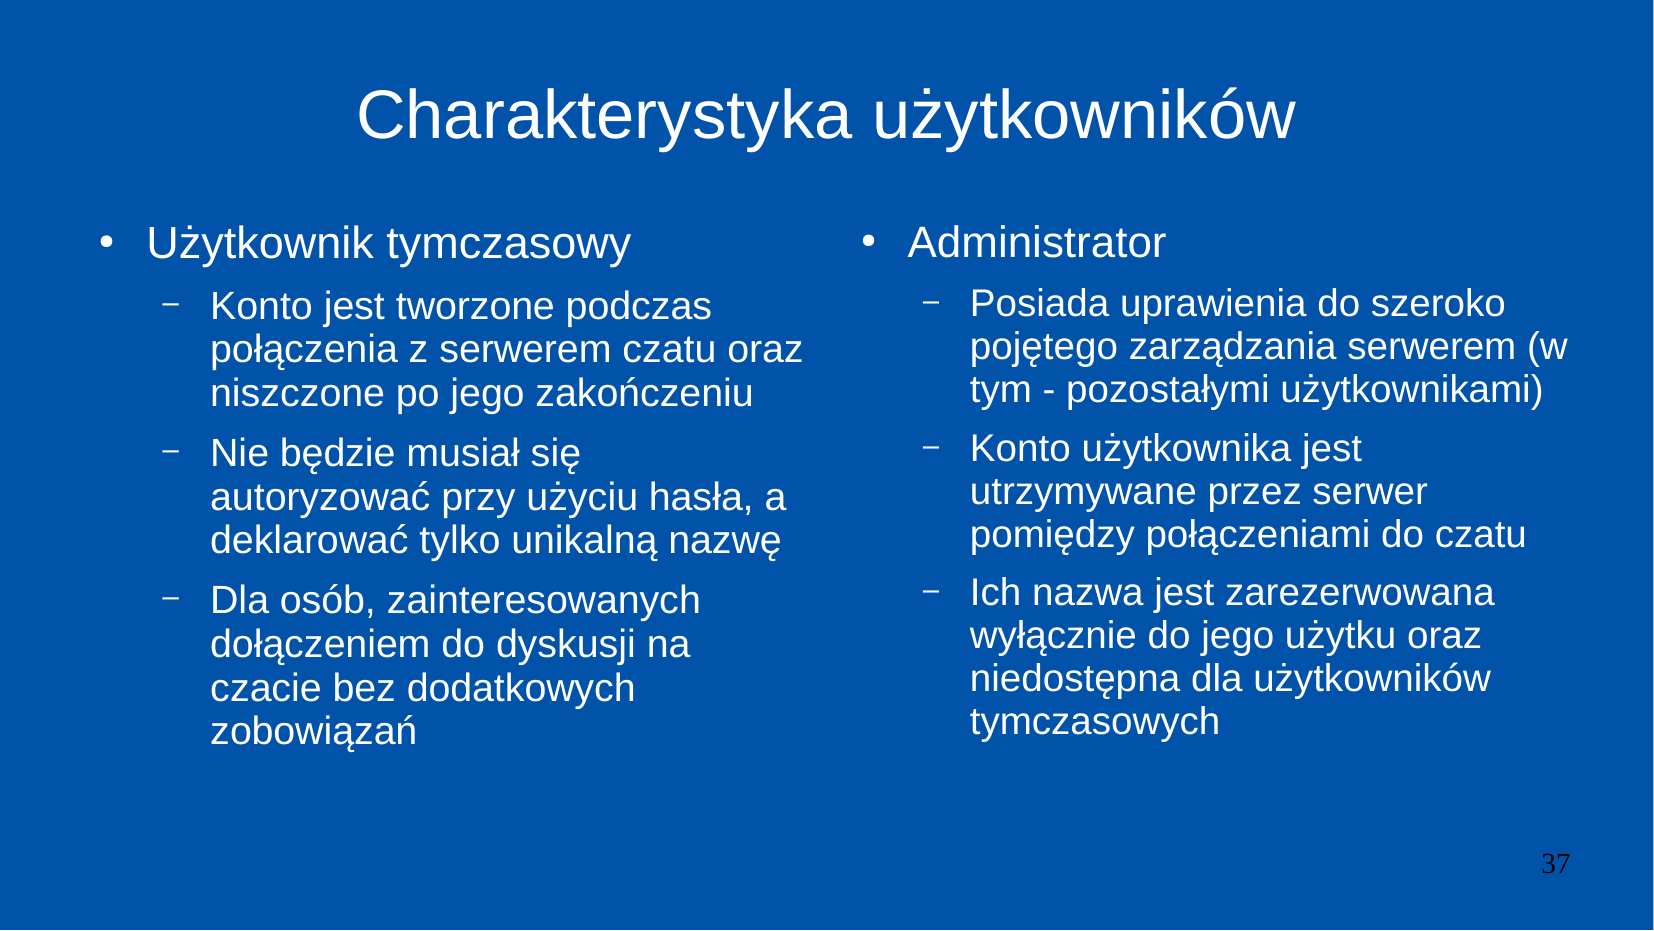

# Charakterystyka użytkowników
Użytkownik tymczasowy
Konto jest tworzone podczas połączenia z serwerem czatu oraz niszczone po jego zakończeniu
Nie będzie musiał się autoryzować przy użyciu hasła, a deklarować tylko unikalną nazwę
Dla osób, zainteresowanych dołączeniem do dyskusji na czacie bez dodatkowych zobowiązań
Administrator
Posiada uprawienia do szeroko pojętego zarządzania serwerem (w tym - pozostałymi użytkownikami)
Konto użytkownika jest utrzymywane przez serwer pomiędzy połączeniami do czatu
Ich nazwa jest zarezerwowana wyłącznie do jego użytku oraz niedostępna dla użytkowników tymczasowych
37